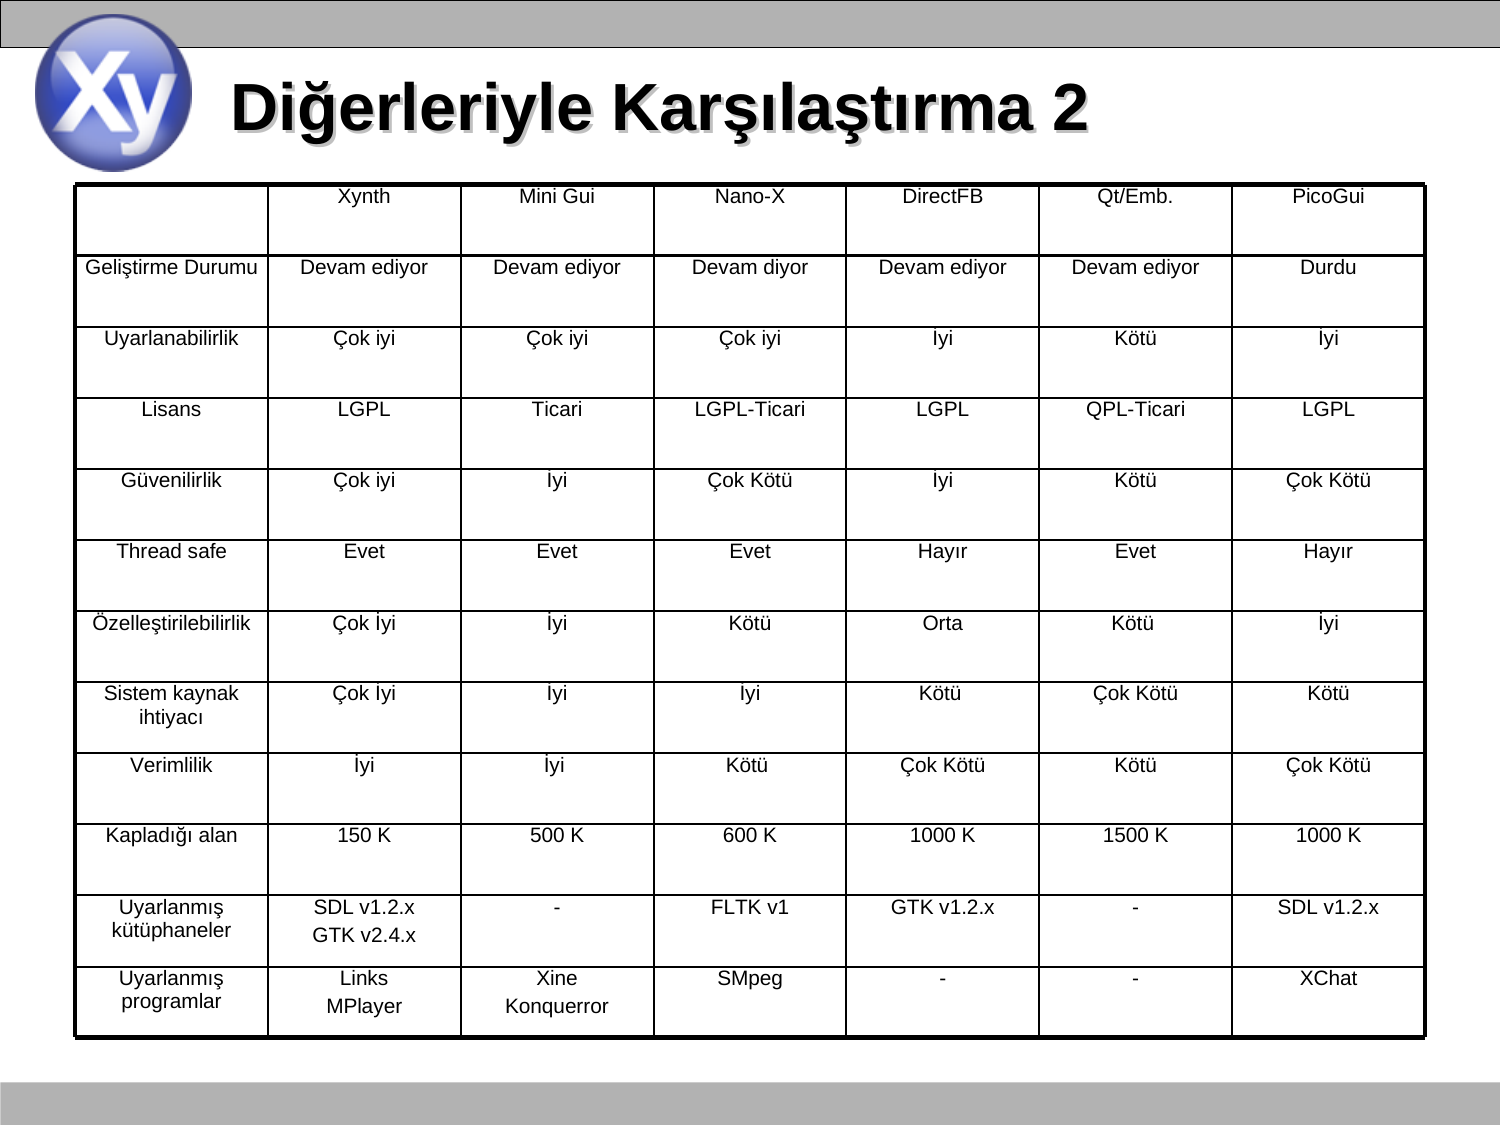

# Diğerleriyle Karşılaştırma 2
Xynth
Mini Gui
Nano-X
DirectFB
Qt/Emb.
PicoGui
Geliştirme Durumu
Devam ediyor
Devam ediyor
Devam diyor
Devam ediyor
Devam ediyor
Durdu
Uyarlanabilirlik
Çok iyi
Çok iyi
Çok iyi
İyi
Kötü
İyi
Lisans
LGPL
Ticari
LGPL-Ticari
LGPL
QPL-Ticari
LGPL
Güvenilirlik
Çok iyi
İyi
Çok Kötü
İyi
Kötü
Çok Kötü
Thread safe
Evet
Evet
Evet
Hayır
Evet
Hayır
Özelleştirilebilirlik
Çok İyi
İyi
Kötü
Orta
Kötü
İyi
Sistem kaynak ihtiyacı
Çok İyi
İyi
İyi
Kötü
Çok Kötü
Kötü
Verimlilik
İyi
İyi
Kötü
Çok Kötü
Kötü
Çok Kötü
Kapladığı alan
150 K
500 K
600 K
1000 K
1500 K
1000 K
Uyarlanmış kütüphaneler
SDL v1.2.x
GTK v2.4.x
-
FLTK v1
GTK v1.2.x
-
SDL v1.2.x
Uyarlanmış programlar
Links
MPlayer
Xine
Konquerror
SMpeg
-
-
XChat